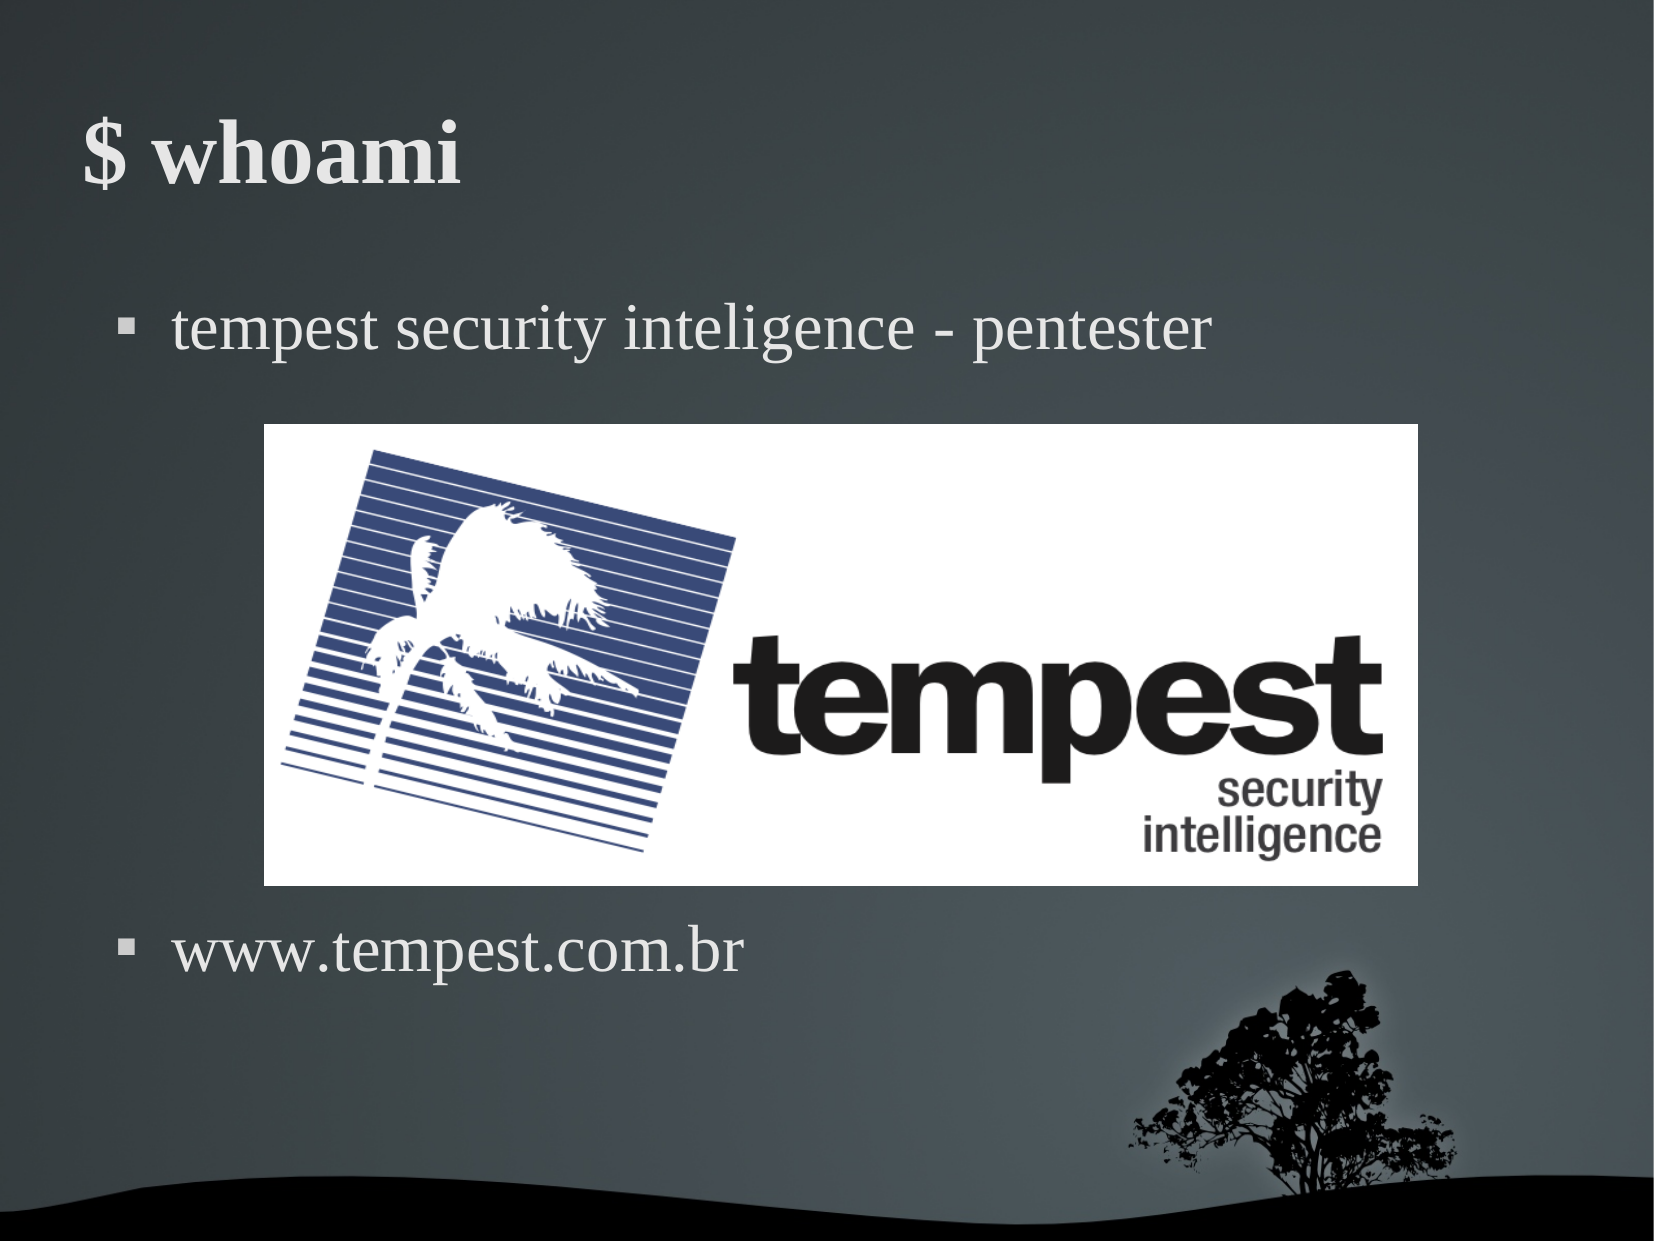

# $ whoami
tempest security inteligence - pentester
www.tempest.com.br